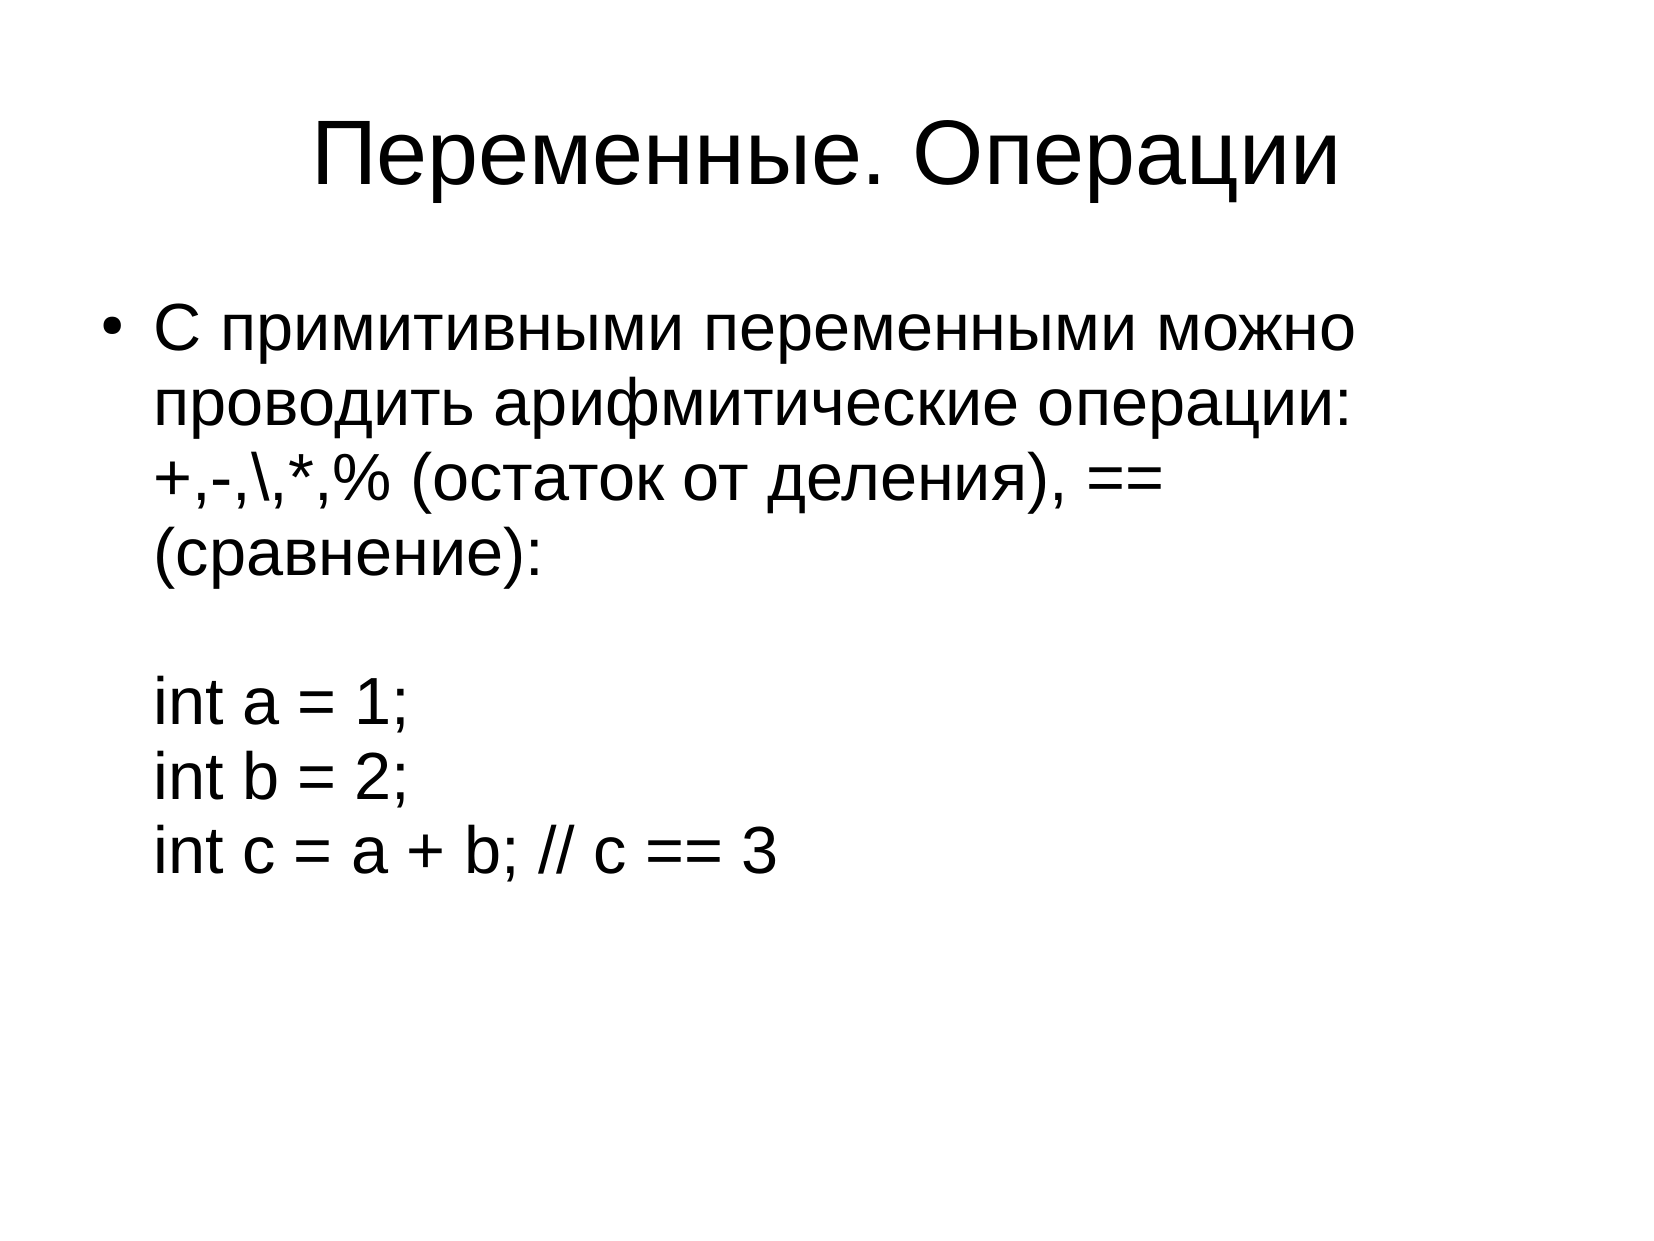

# Переменные. Операции
С примитивными переменными можно проводить арифмитические операции:
+,-,\,*,% (остаток от деления), == (сравнение):
int a = 1;
int b = 2;
int c = a + b; // c == 3